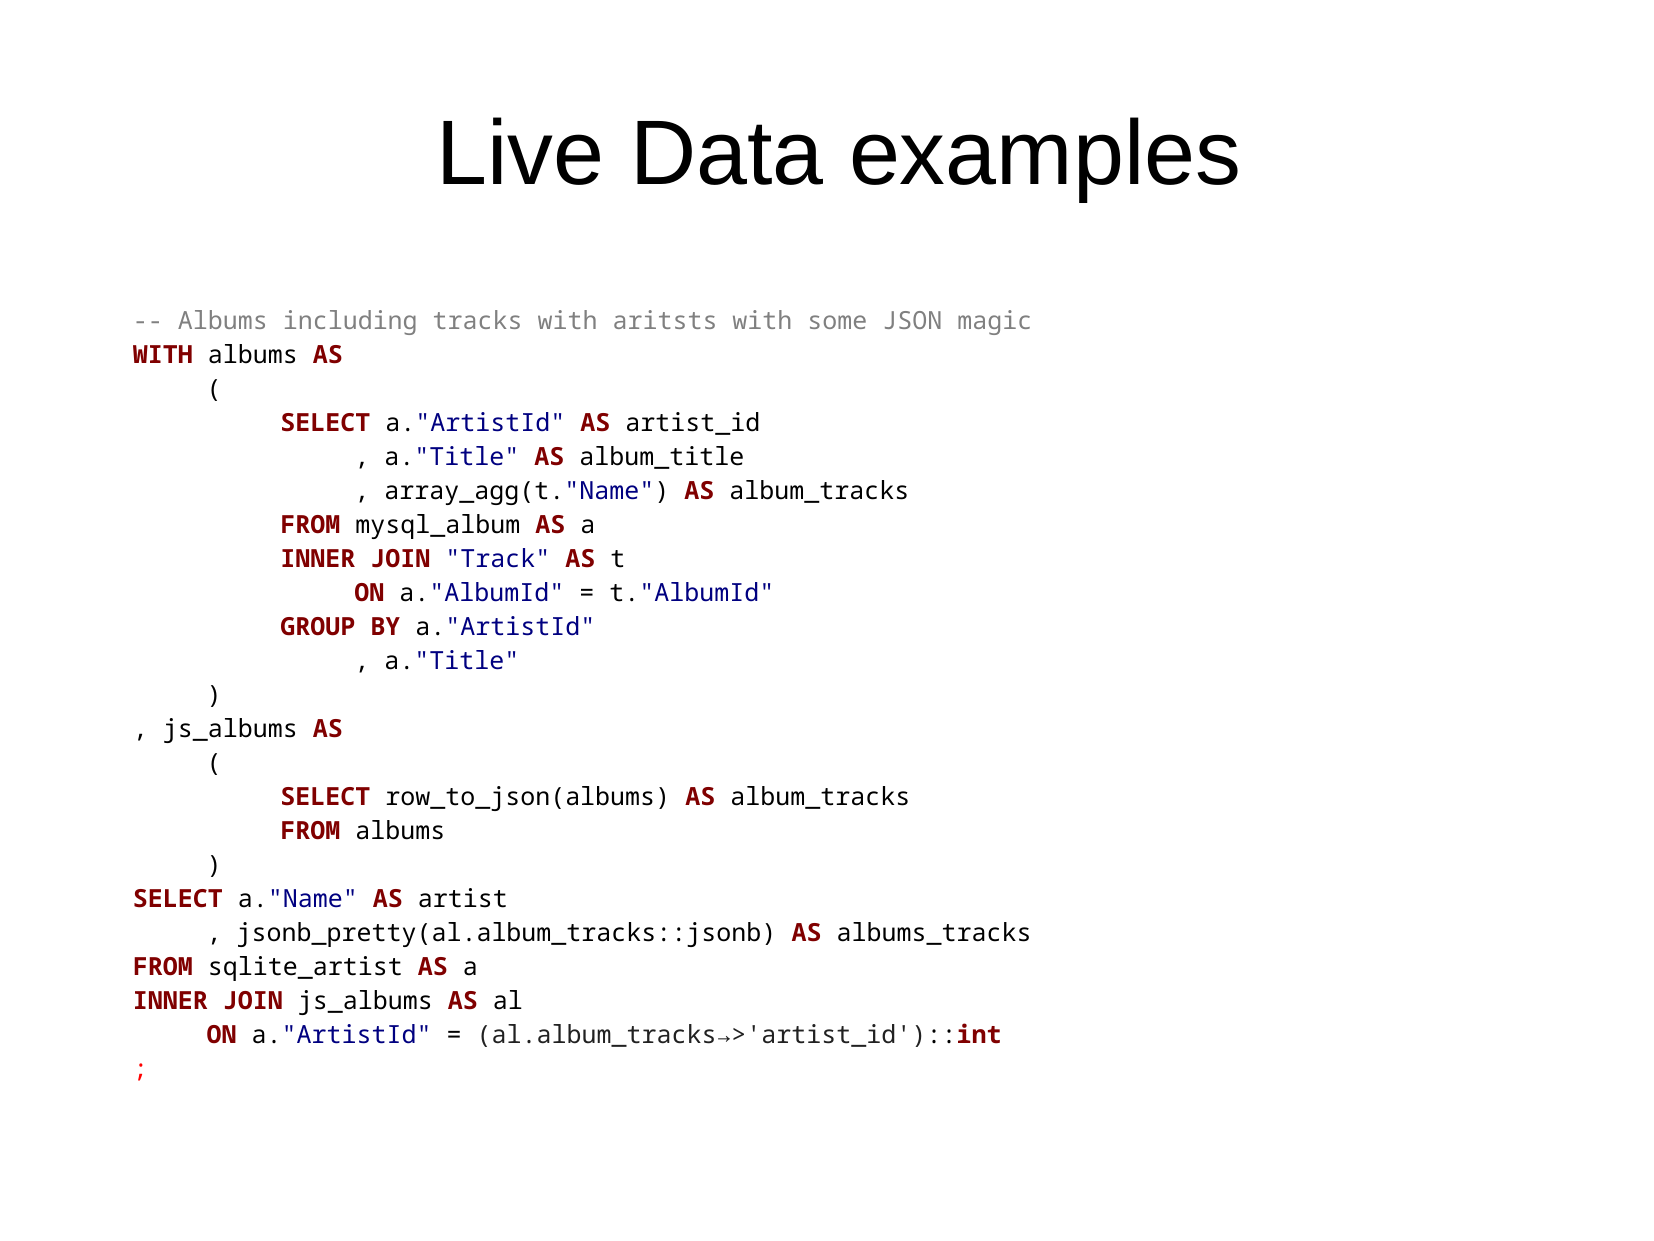

# Live Data examples
-- Albums including tracks with aritsts with some JSON magic
WITH albums AS
	(
		SELECT a."ArtistId" AS artist_id
			, a."Title" AS album_title
			, array_agg(t."Name") AS album_tracks
		FROM mysql_album AS a
		INNER JOIN "Track" AS t
			ON a."AlbumId" = t."AlbumId"
		GROUP BY a."ArtistId"
			, a."Title"
	)
, js_albums AS
	(
		SELECT row_to_json(albums) AS album_tracks
		FROM albums
	)
SELECT a."Name" AS artist
	, jsonb_pretty(al.album_tracks::jsonb) AS albums_tracks
FROM sqlite_artist AS a
INNER JOIN js_albums AS al
	ON a."ArtistId" = (al.album_tracks→>'artist_id')::int
;